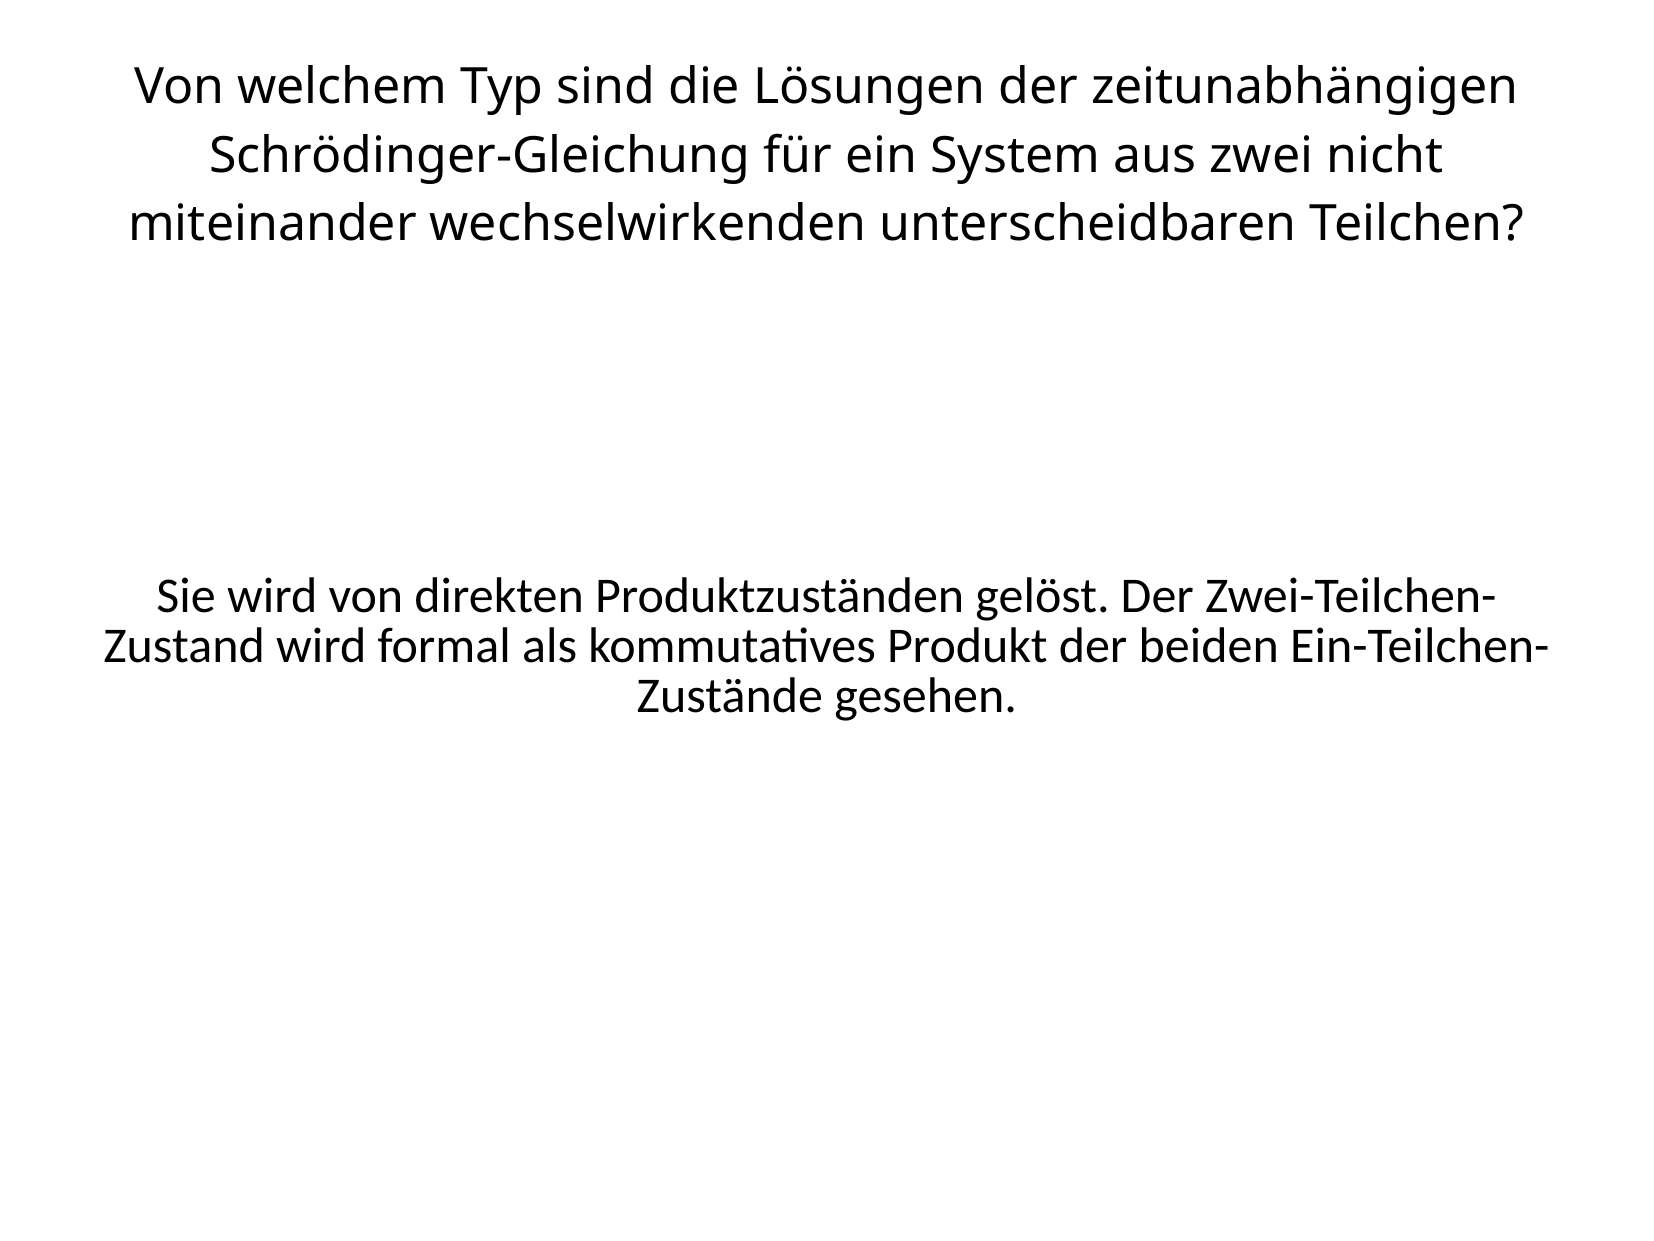

# Von welchem Typ sind die Lösungen der zeitunabhängigen Schrödinger-Gleichung für ein System aus zwei nicht miteinander wechselwirkenden unterscheidbaren Teilchen?
Sie wird von direkten Produktzuständen gelöst. Der Zwei-Teilchen-Zustand wird formal als kommutatives Produkt der beiden Ein-Teilchen-Zustände gesehen.